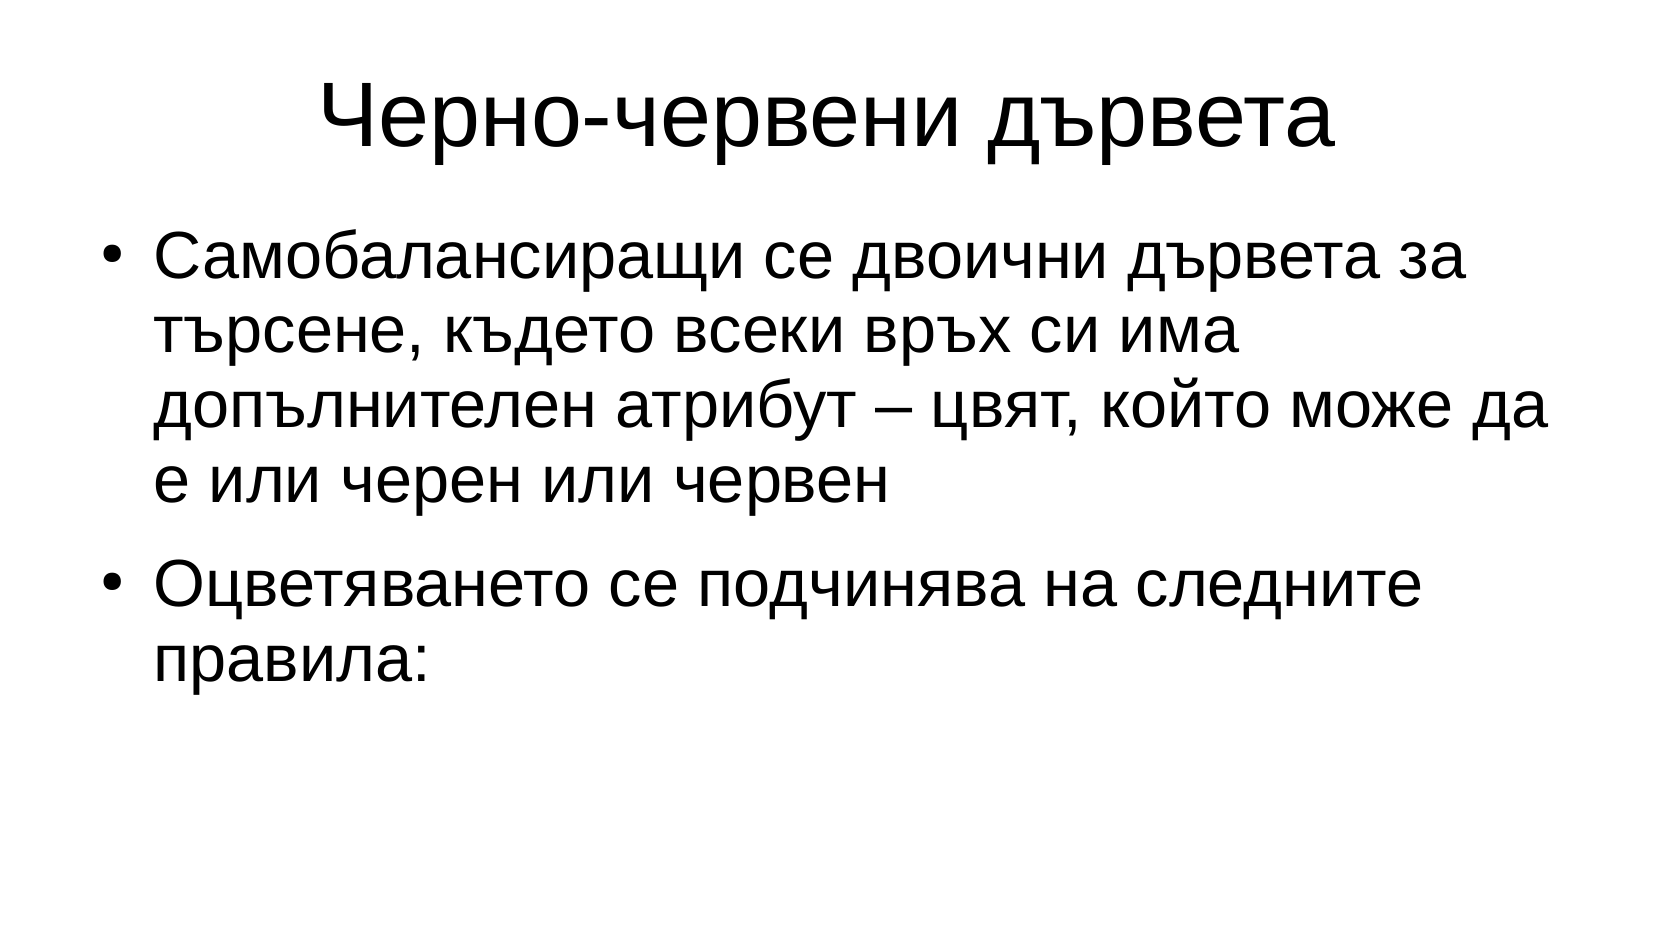

# Черно-червени дървета
Самобалансиращи се двоични дървета за търсене, където всеки връх си има допълнителен атрибут – цвят, който може да е или черен или червен
Оцветяването се подчинява на следните правила: